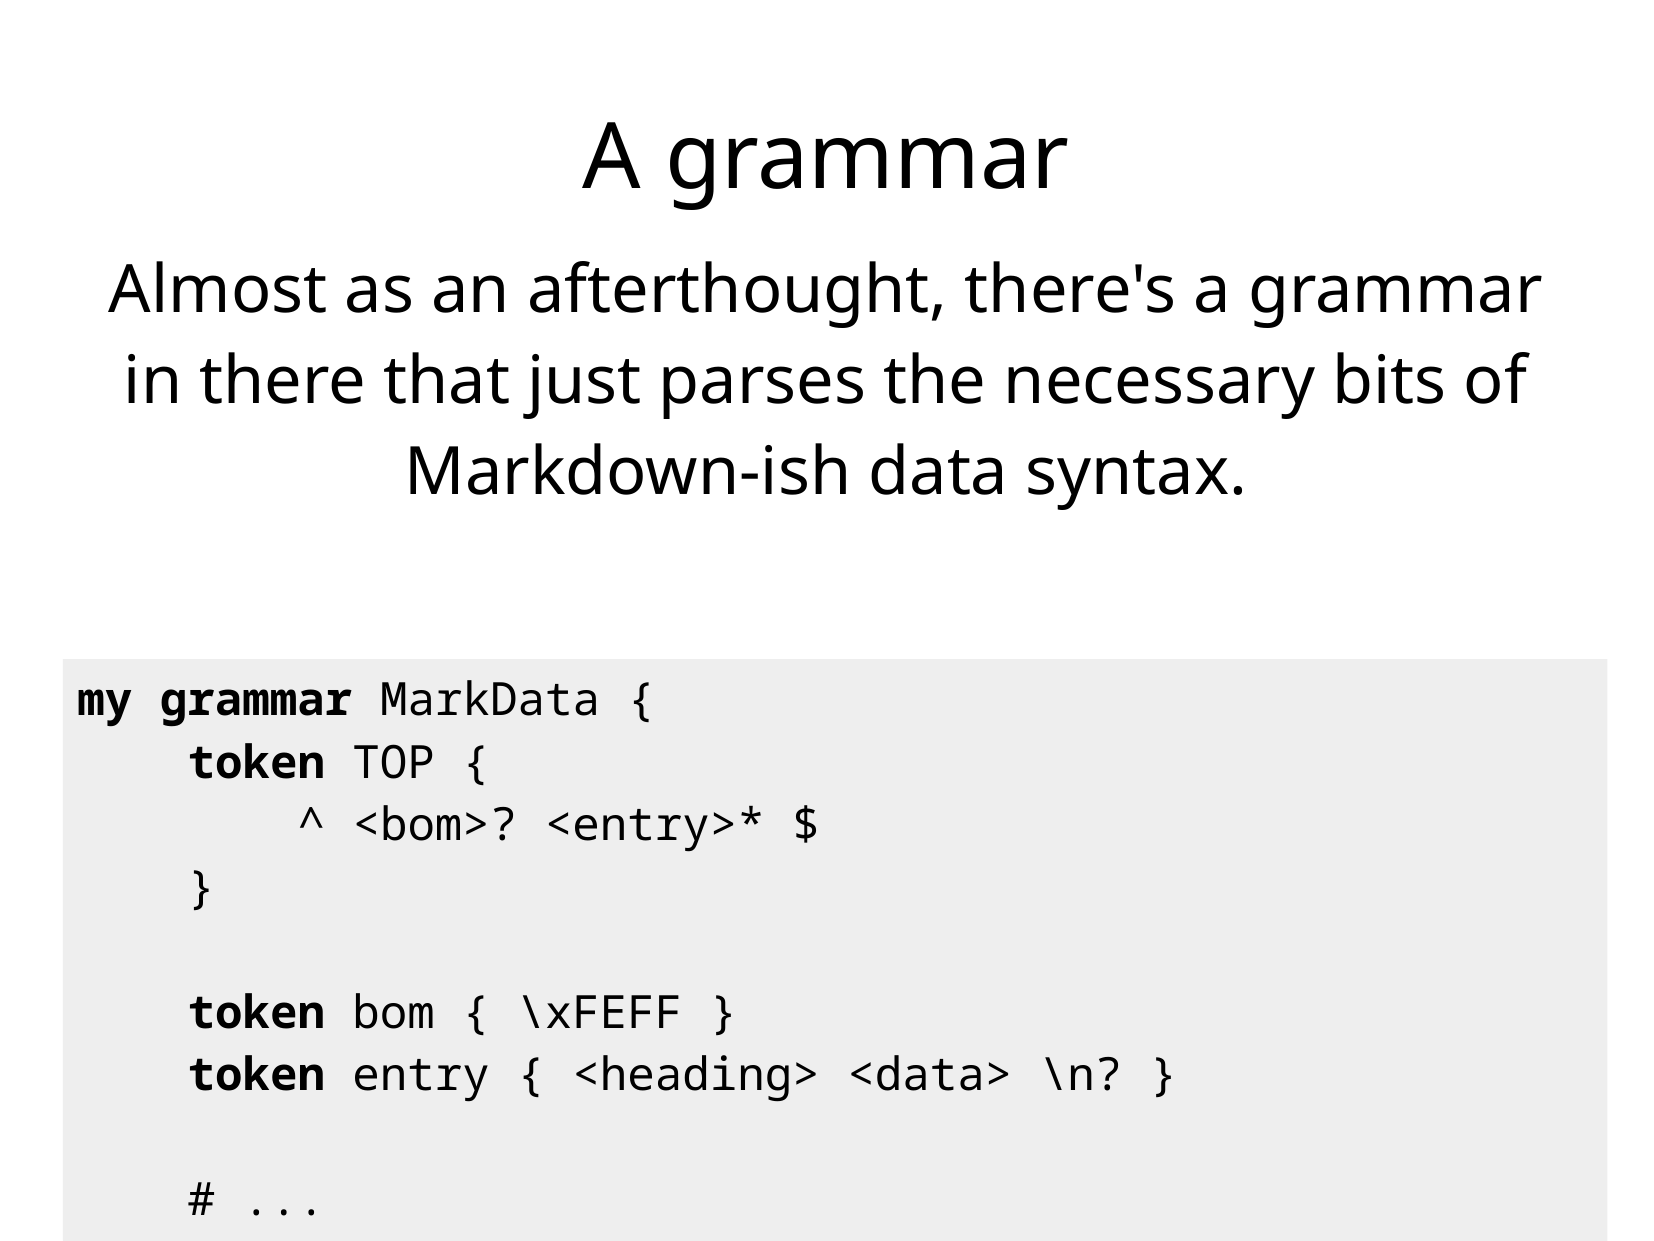

# A grammar
Almost as an afterthought, there's a grammar in there that just parses the necessary bits of Markdown-ish data syntax.
my grammar MarkData {
 token TOP {
 ^ <bom>? <entry>* $
 }
 token bom { \xFEFF }
 token entry { <heading> <data> \n? }
 # ...
}